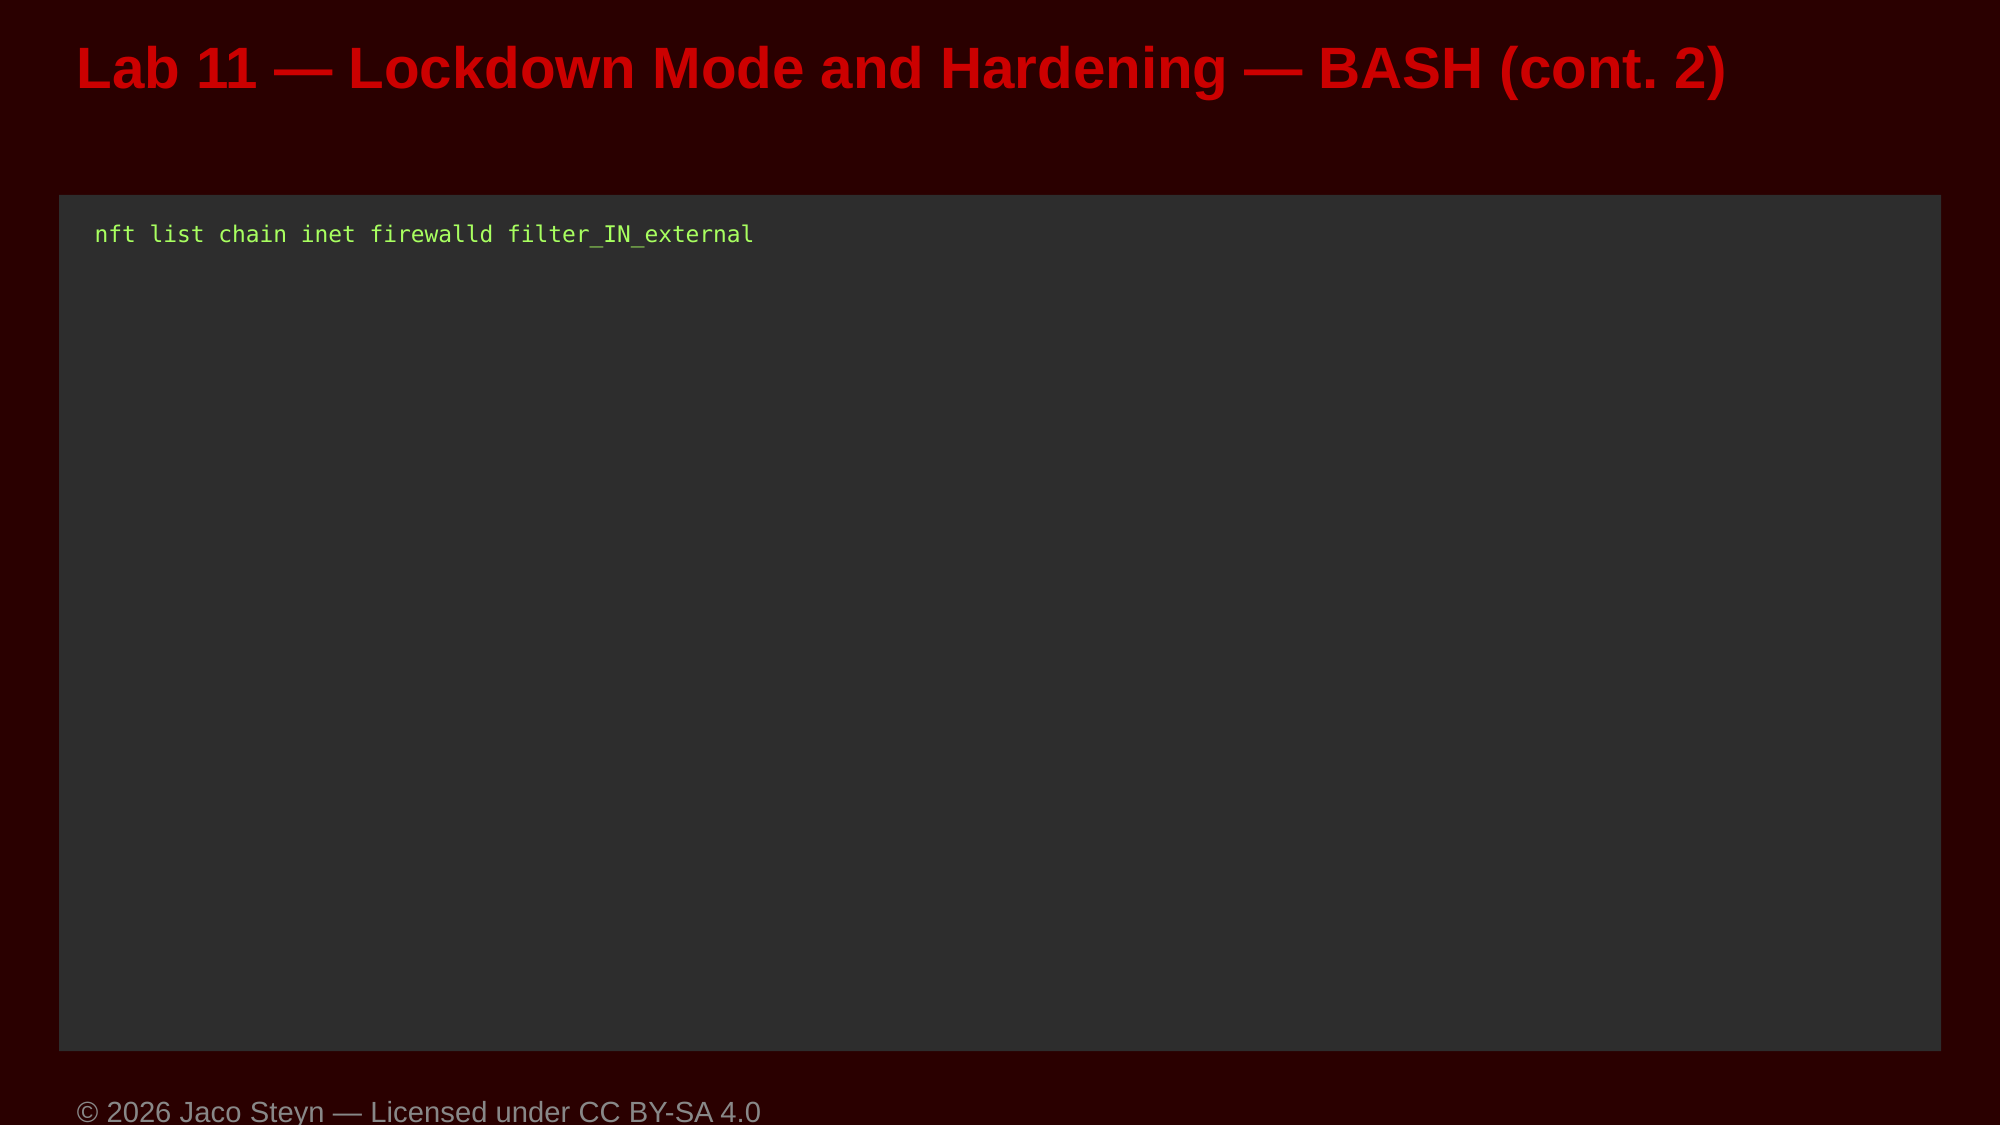

Lab 11 — Lockdown Mode and Hardening — BASH (cont. 2)
nft list chain inet firewalld filter_IN_external
© 2026 Jaco Steyn — Licensed under CC BY-SA 4.0